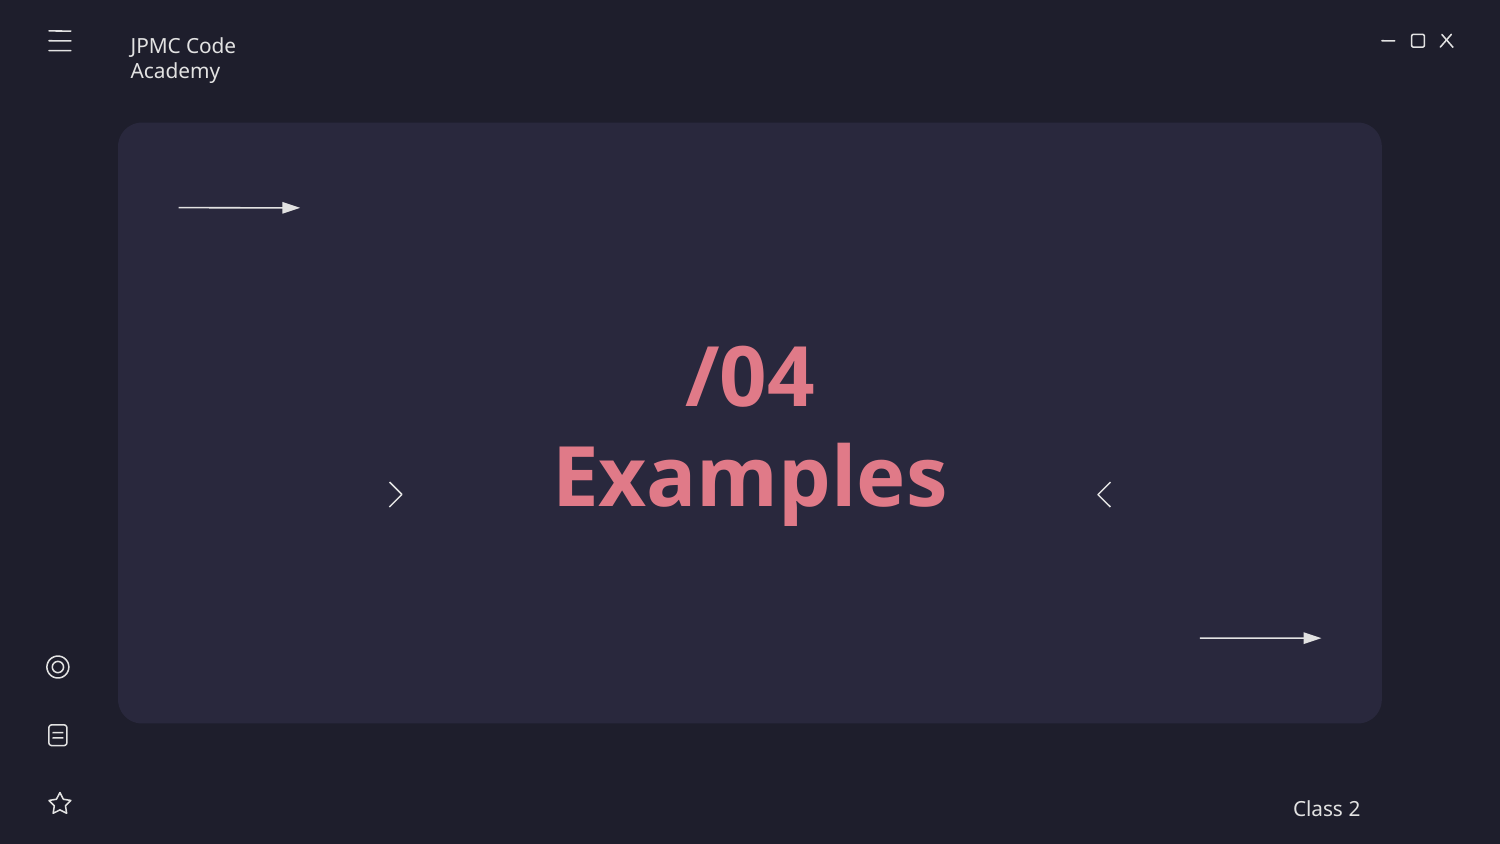

JPMC Code Academy
/04
Examples
Class 2